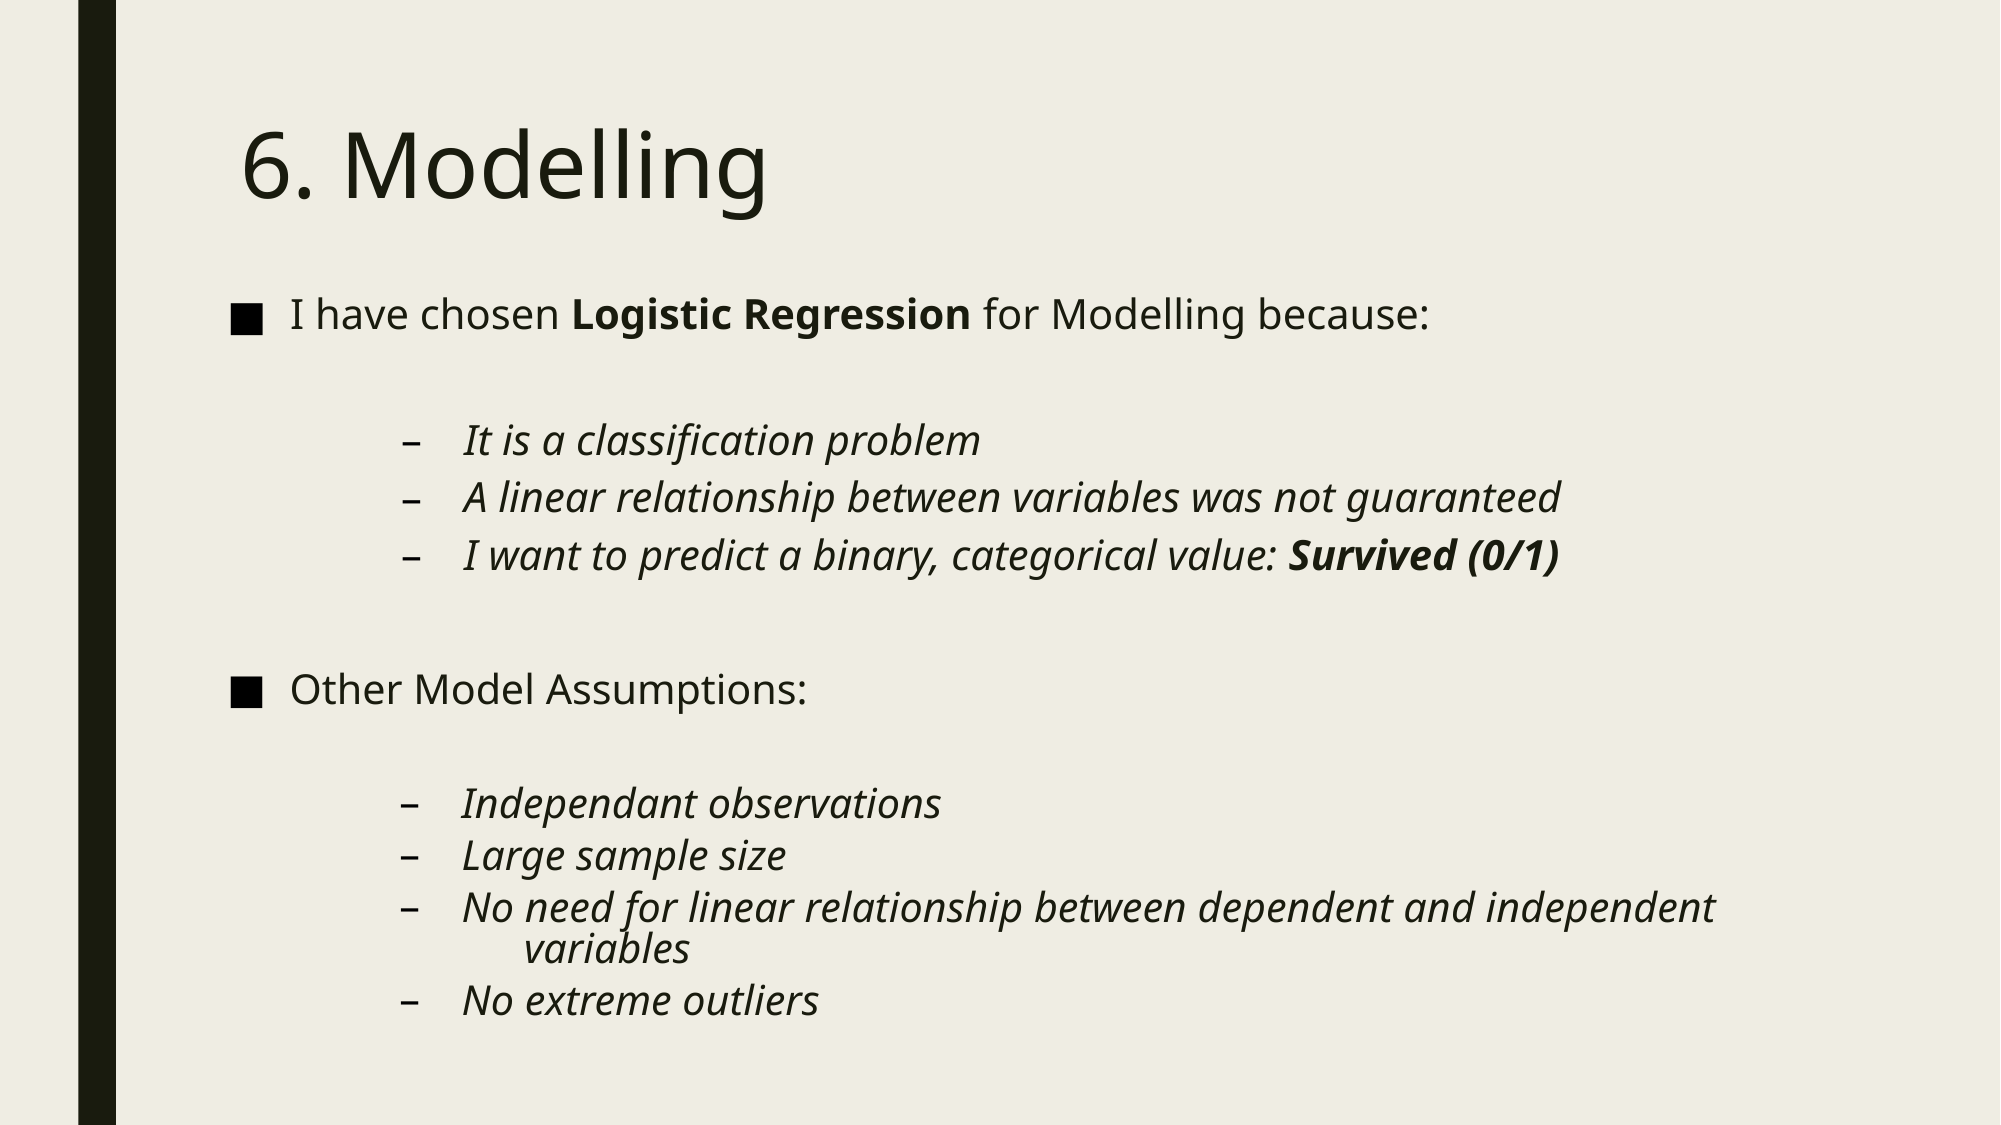

# 6. Modelling
I have chosen Logistic Regression for Modelling because:
It is a classification problem
A linear relationship between variables was not guaranteed
I want to predict a binary, categorical value: Survived (0/1)
Other Model Assumptions:
Independant observations
Large sample size
No need for linear relationship between dependent and independent variables
No extreme outliers